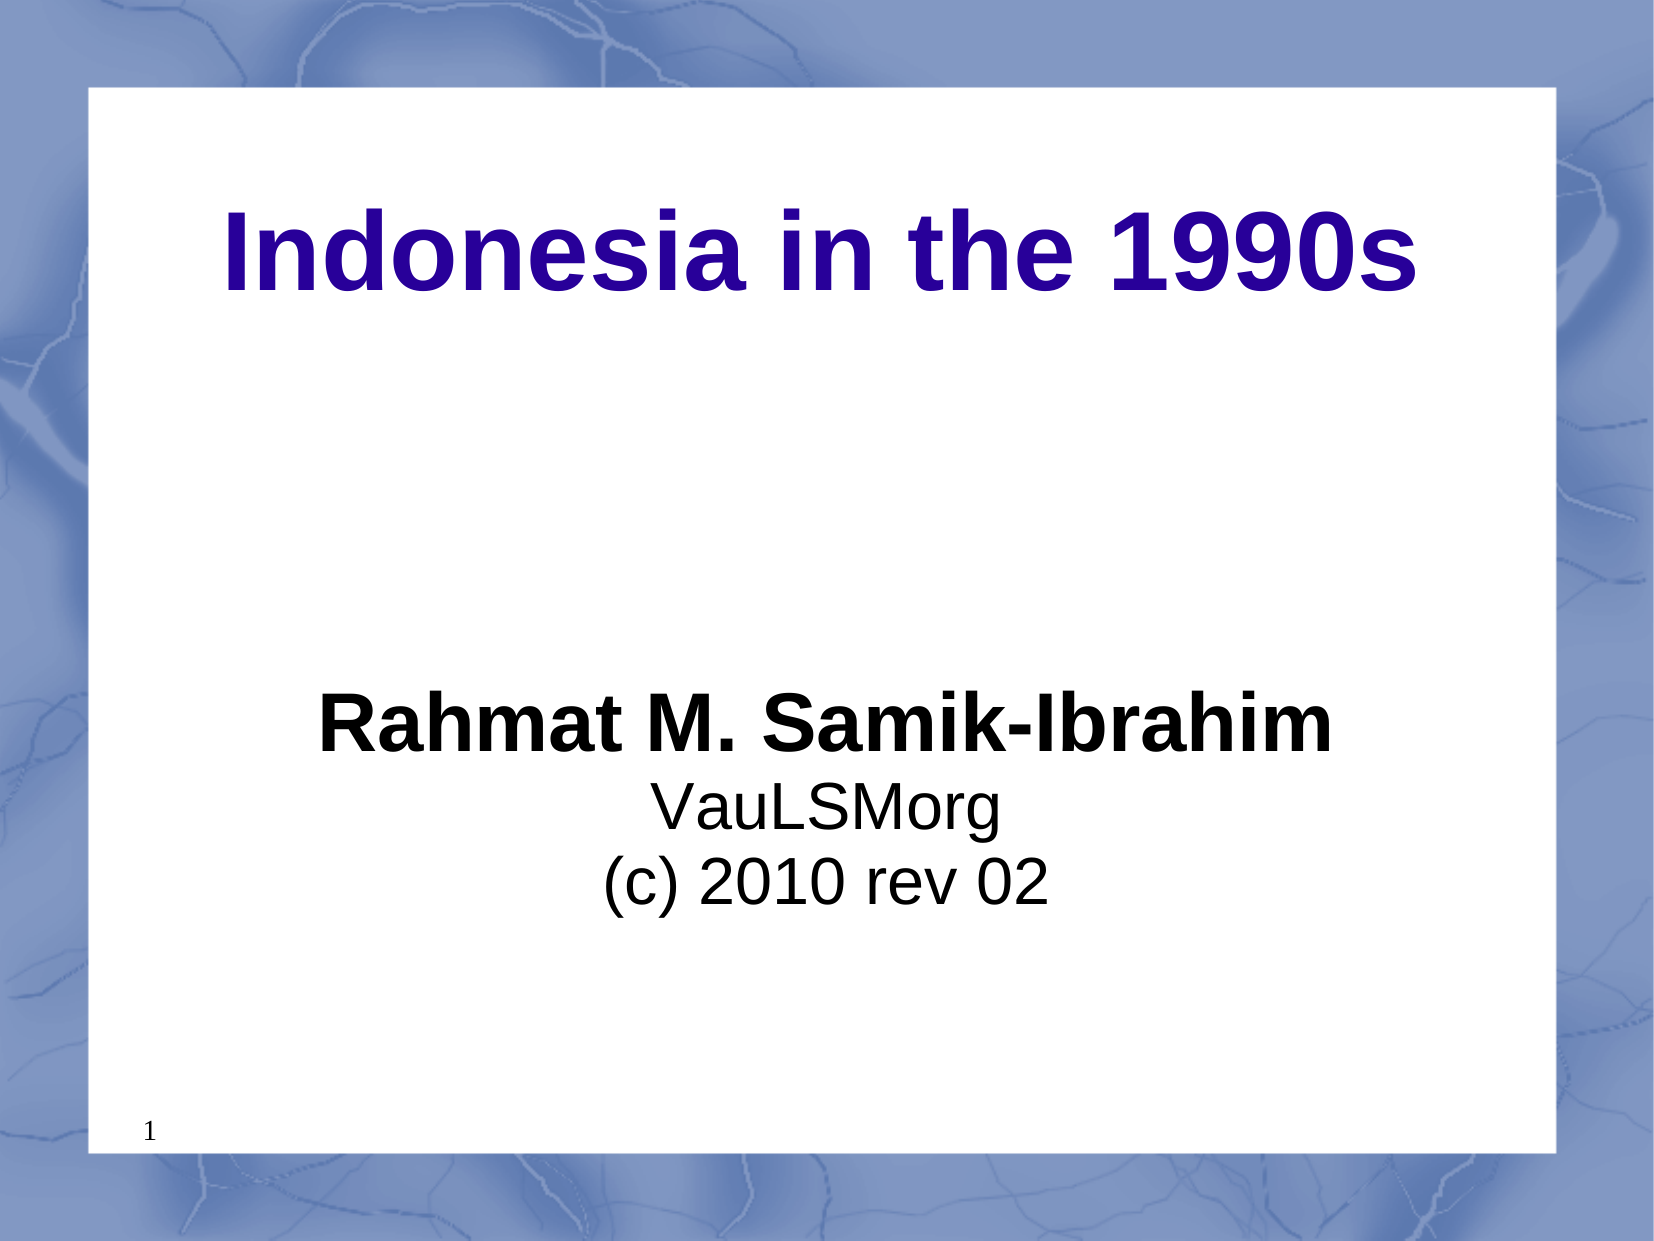

# Indonesia in the 1990s
Rahmat M. Samik-Ibrahim
VauLSMorg
(c) 2010 rev 02
1